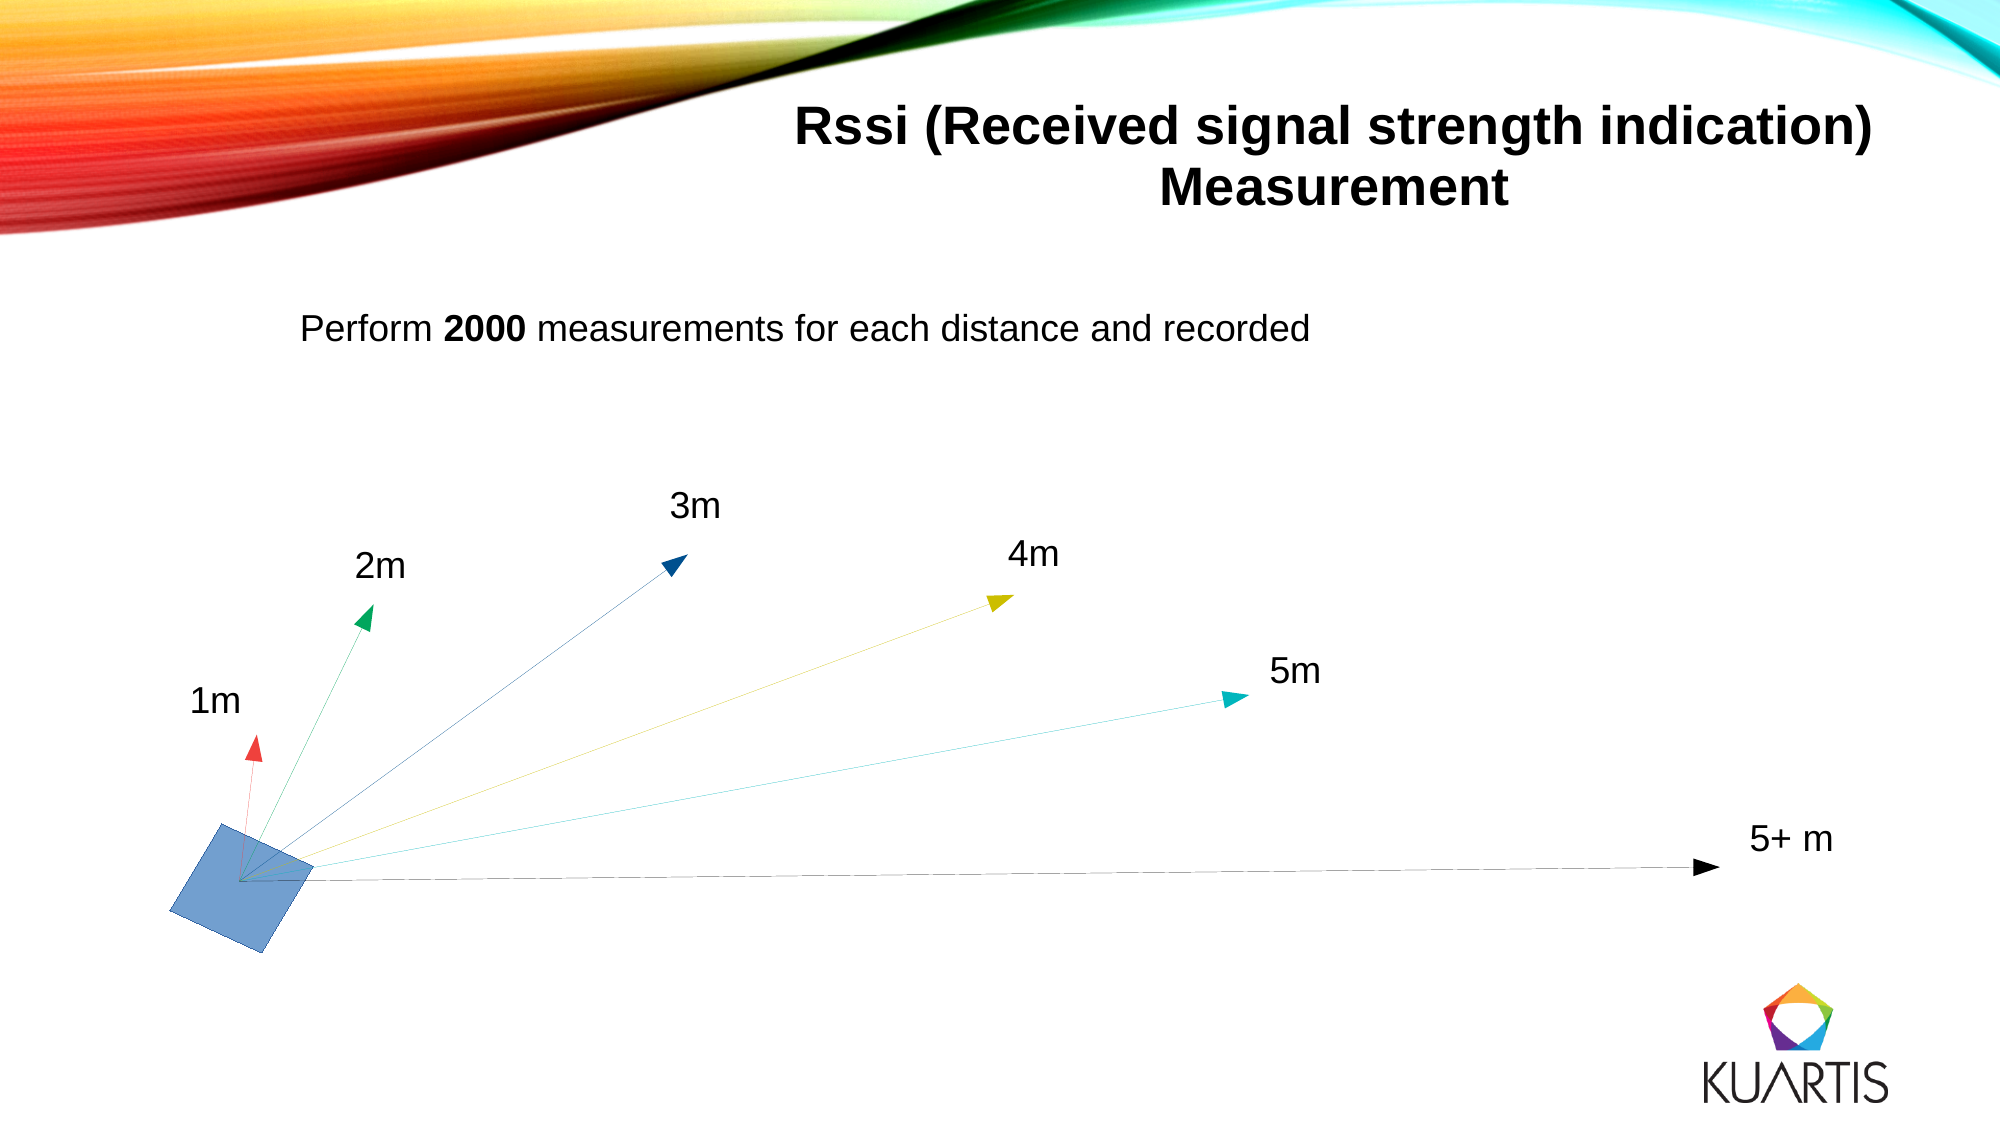

Rssi (Received signal strength indication) Measurement
Perform 2000 measurements for each distance and recorded
3m
4m
2m
5m
1m
5+ m